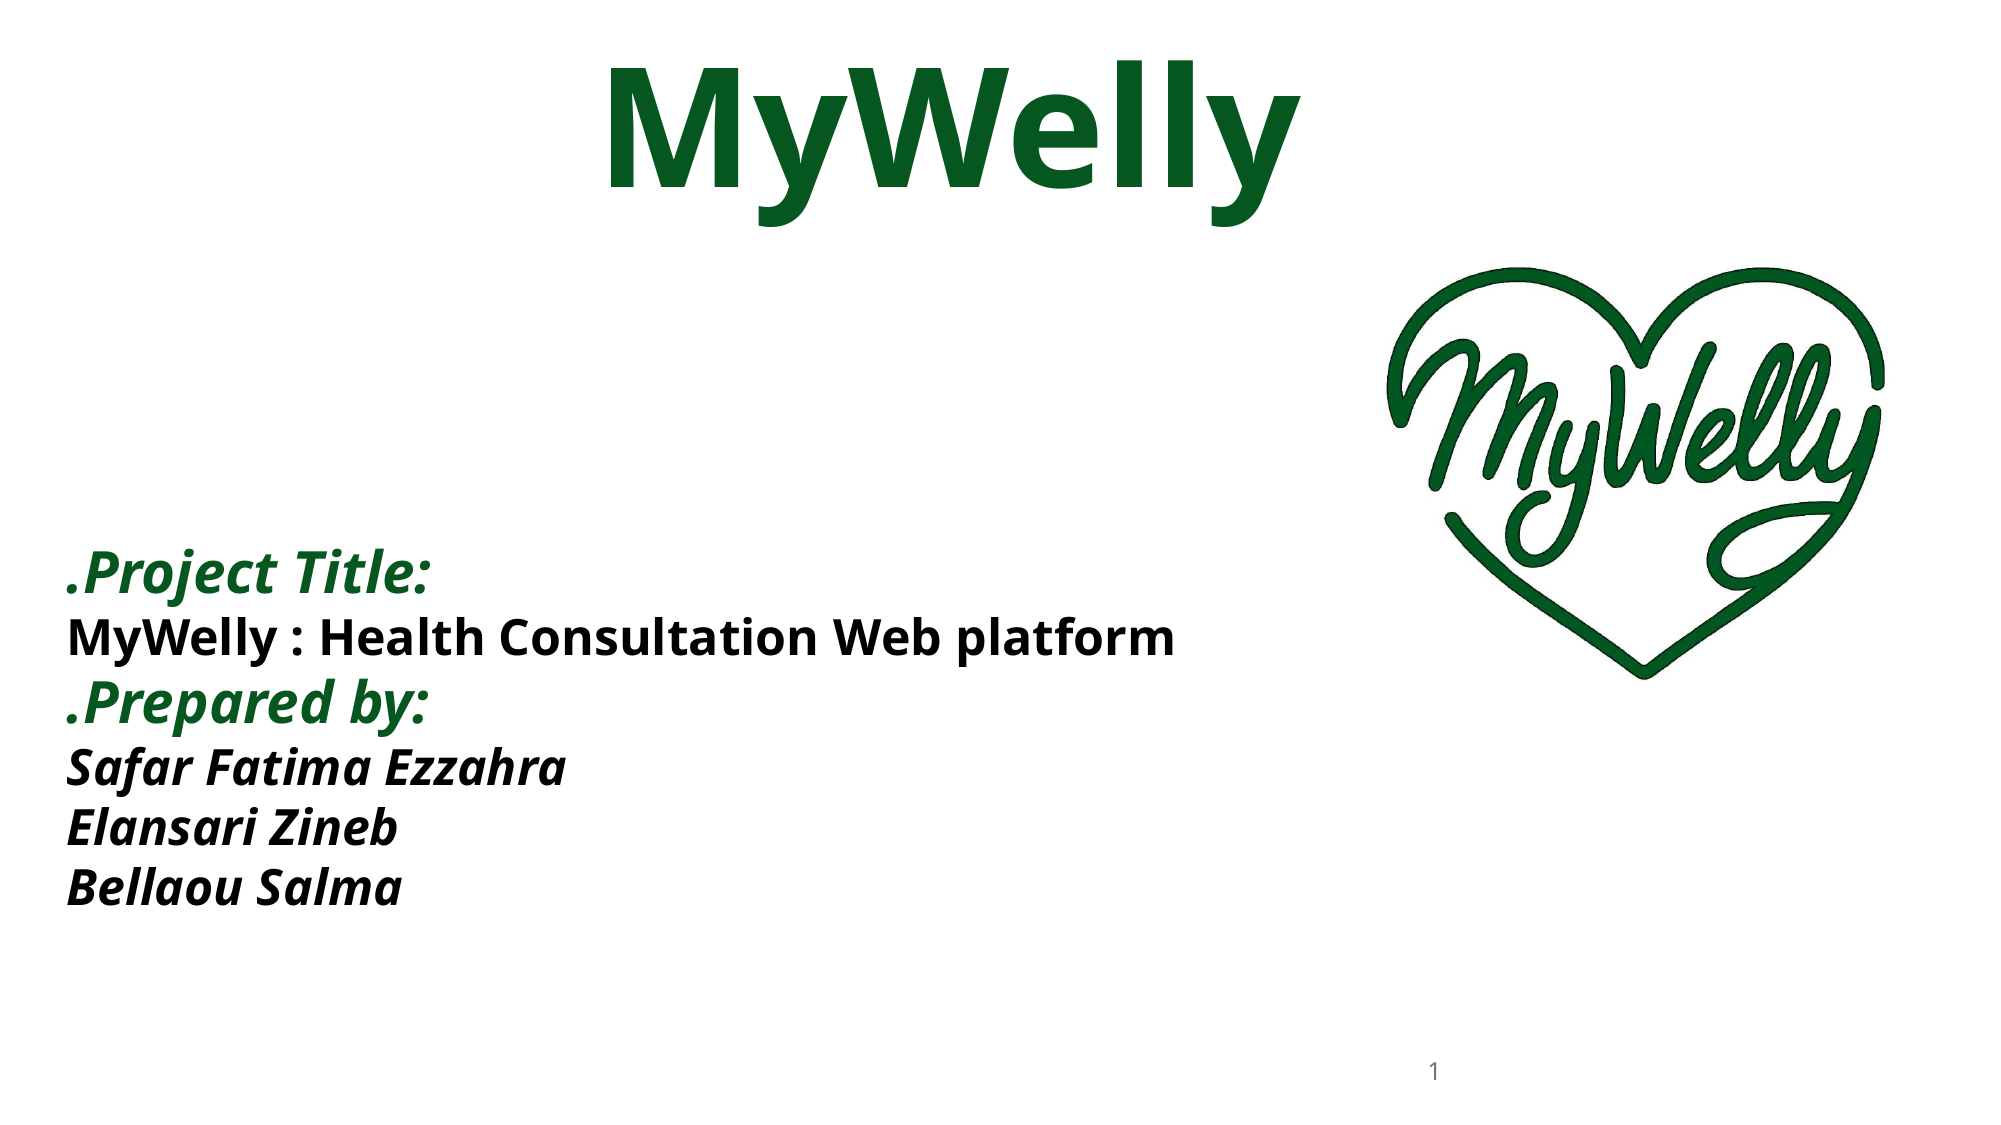

MyWelly
.Project Title:
MyWelly : Health Consultation Web platform
.Prepared by:
Safar Fatima Ezzahra
Elansari Zineb
Bellaou Salma
1